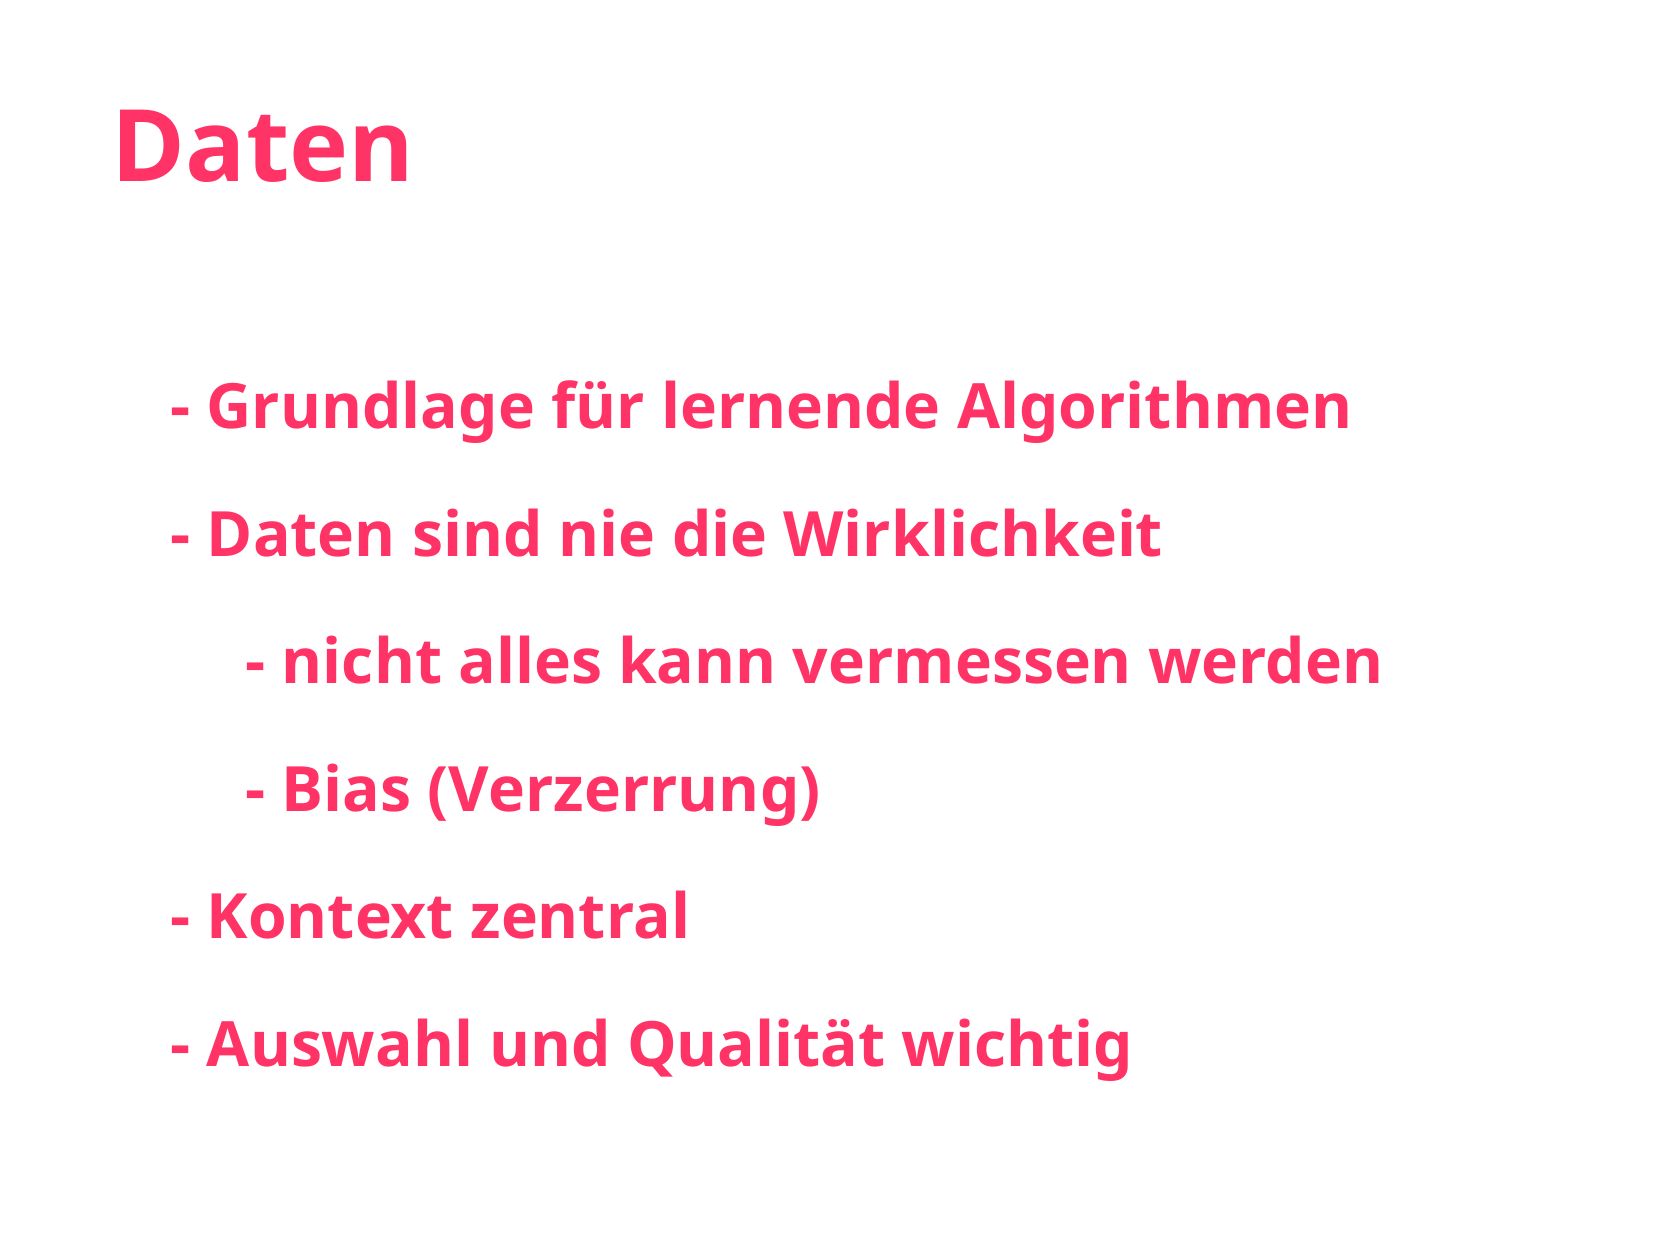

Daten
# - Grundlage für lernende Algorithmen - Daten sind nie die Wirklichkeit - nicht alles kann vermessen werden - Bias (Verzerrung) - Kontext zentral - Auswahl und Qualität wichtig